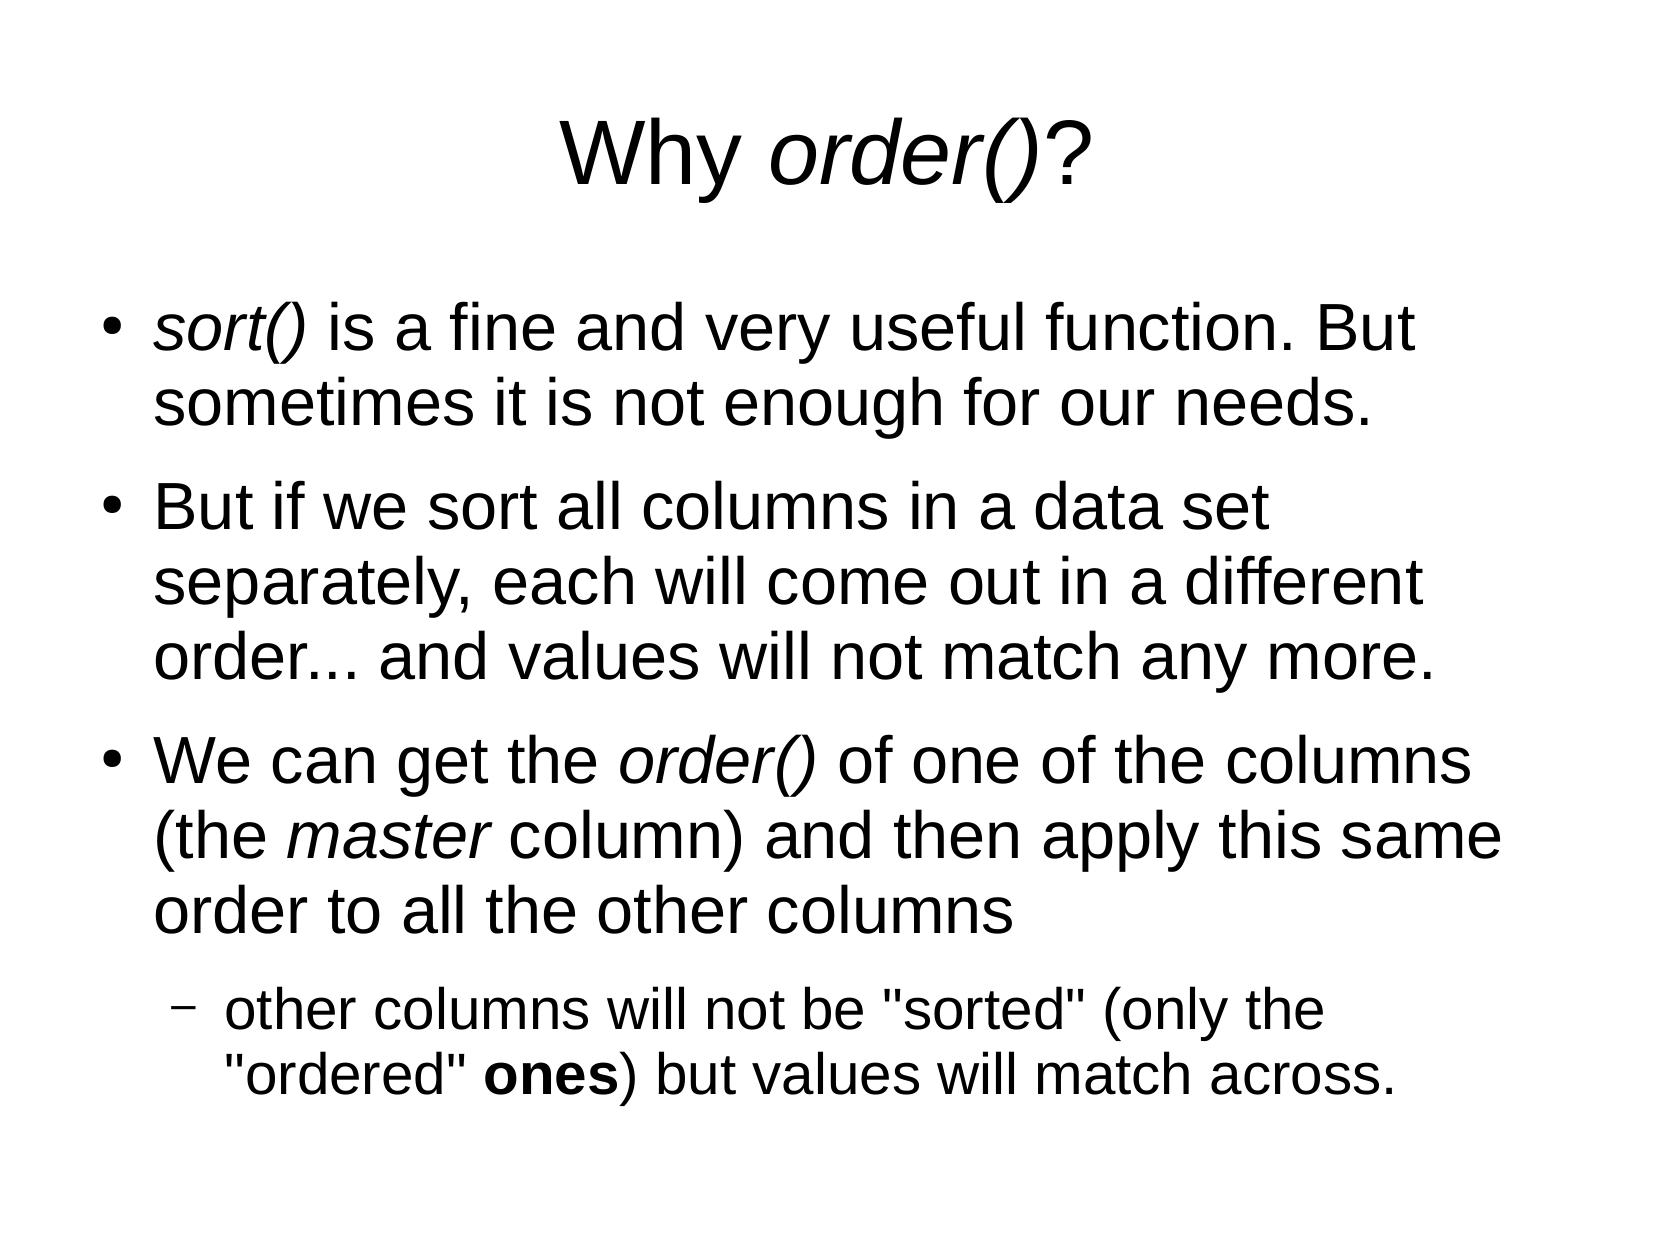

# Why order()?
sort() is a fine and very useful function. But sometimes it is not enough for our needs.
But if we sort all columns in a data set separately, each will come out in a different order... and values will not match any more.
We can get the order() of one of the columns (the master column) and then apply this same order to all the other columns
other columns will not be "sorted" (only the "ordered" ones) but values will match across.